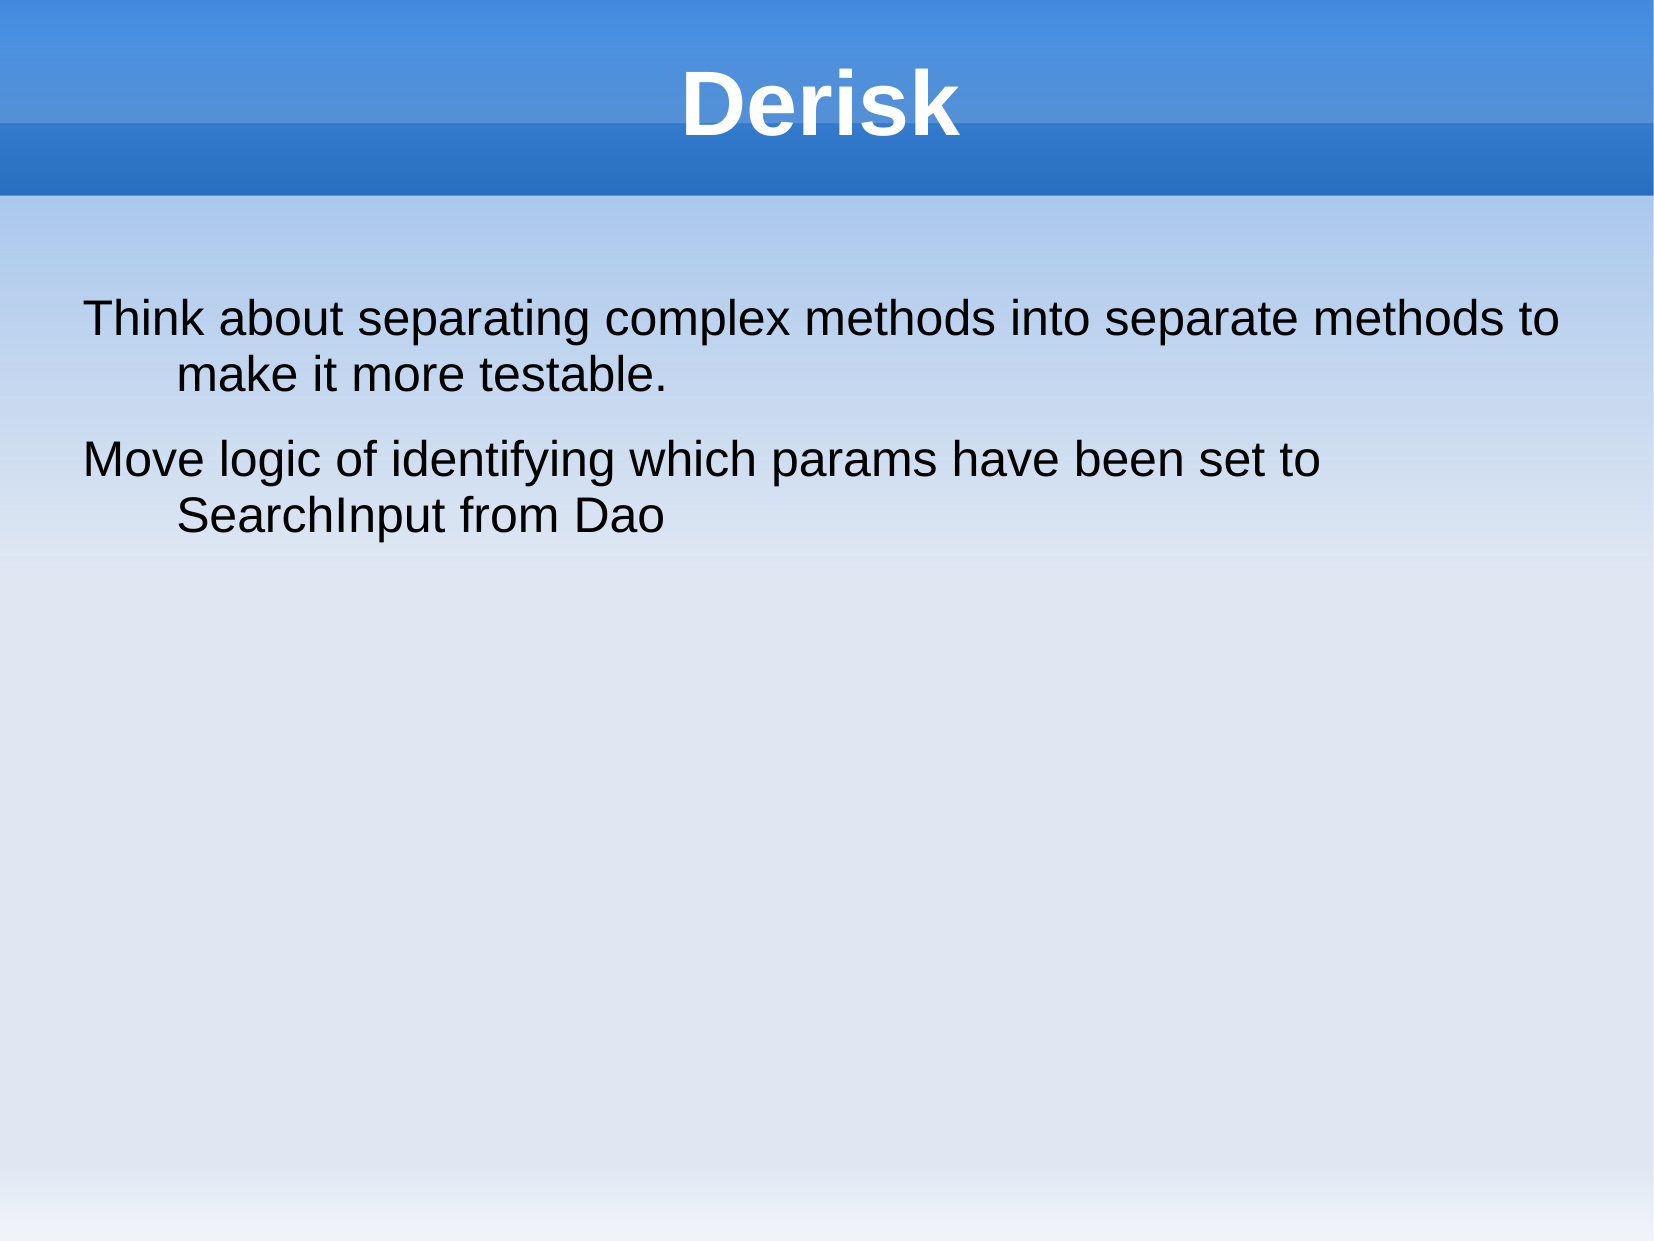

# Derisk
Think about separating complex methods into separate methods to make it more testable.
Move logic of identifying which params have been set to SearchInput from Dao